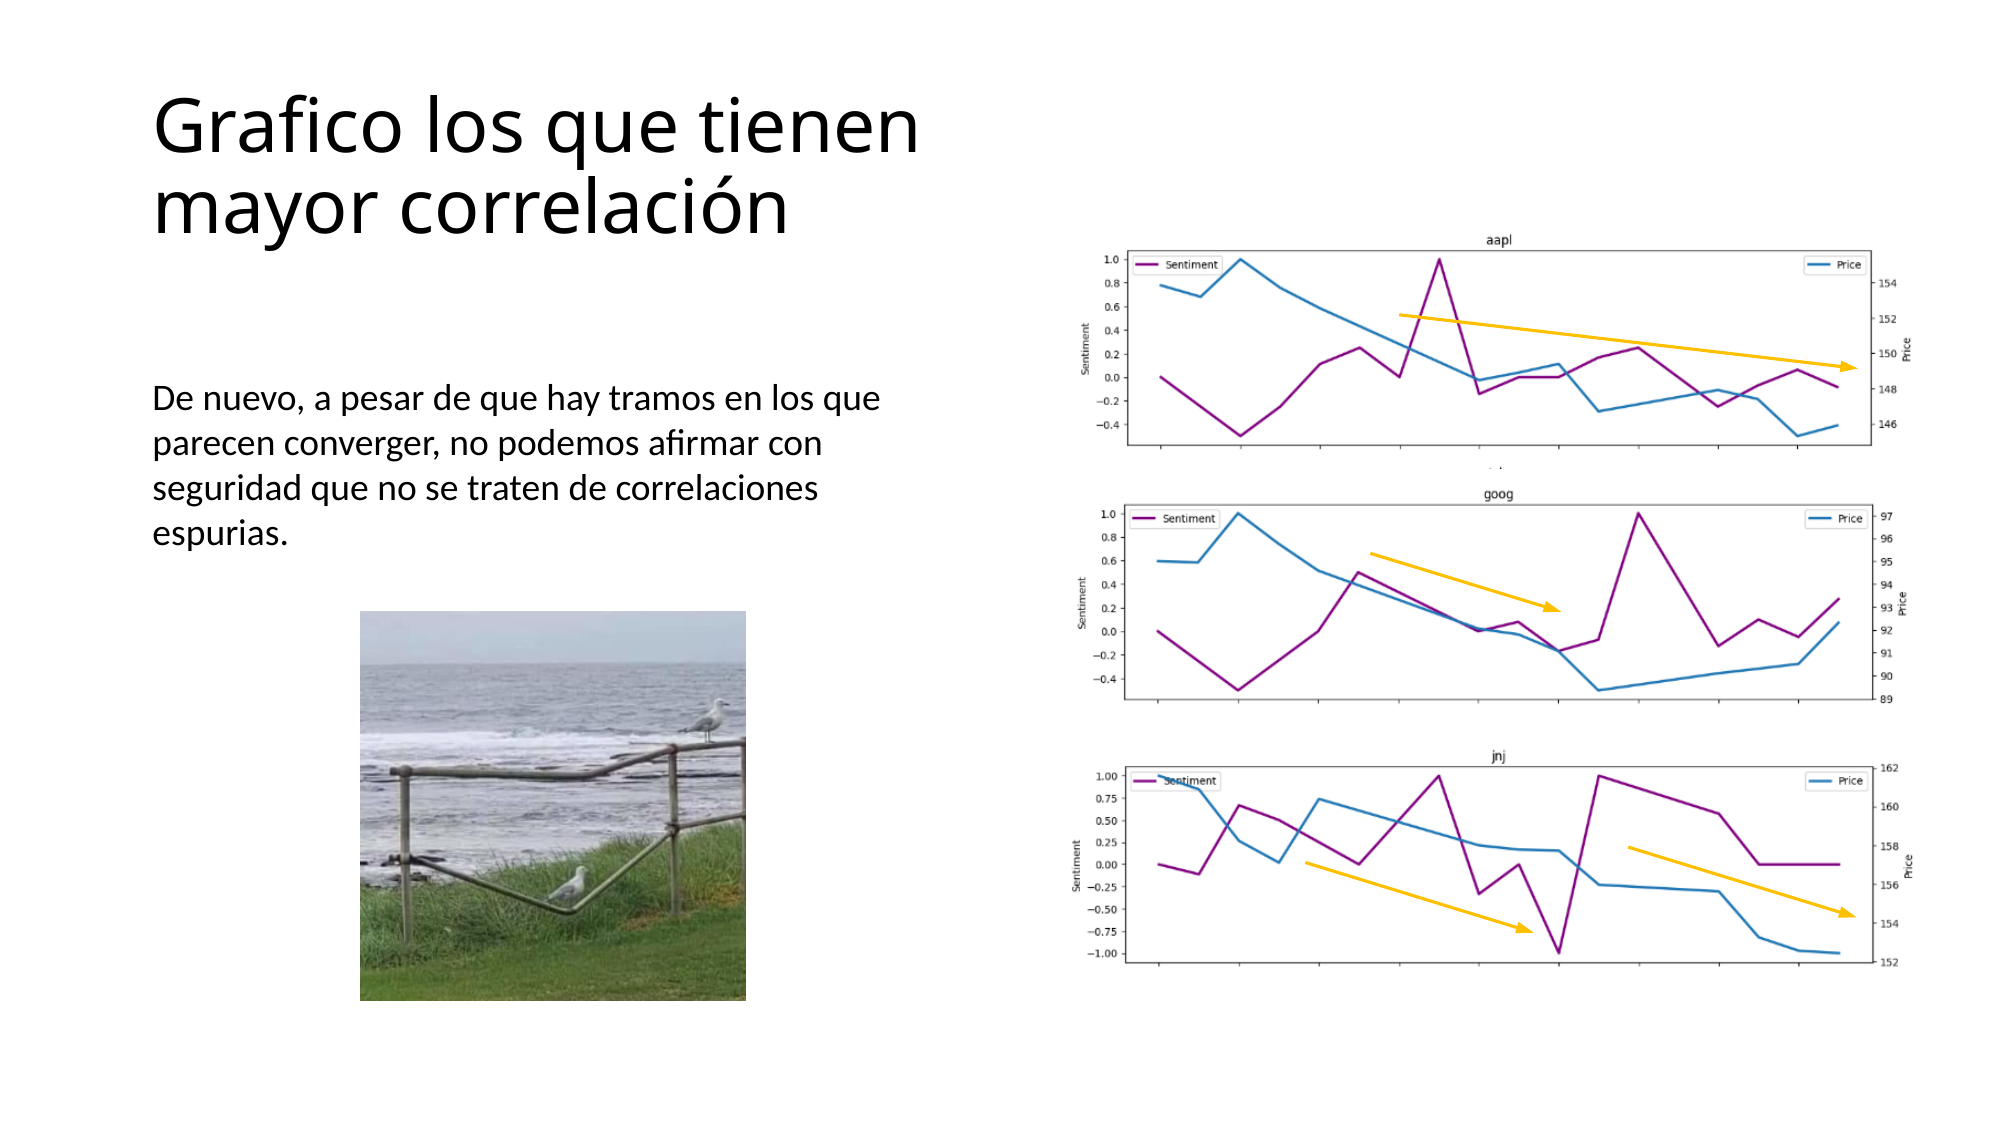

# Grafico los que tienen mayor correlación
De nuevo, a pesar de que hay tramos en los que parecen converger, no podemos afirmar con seguridad que no se traten de correlaciones espurias.